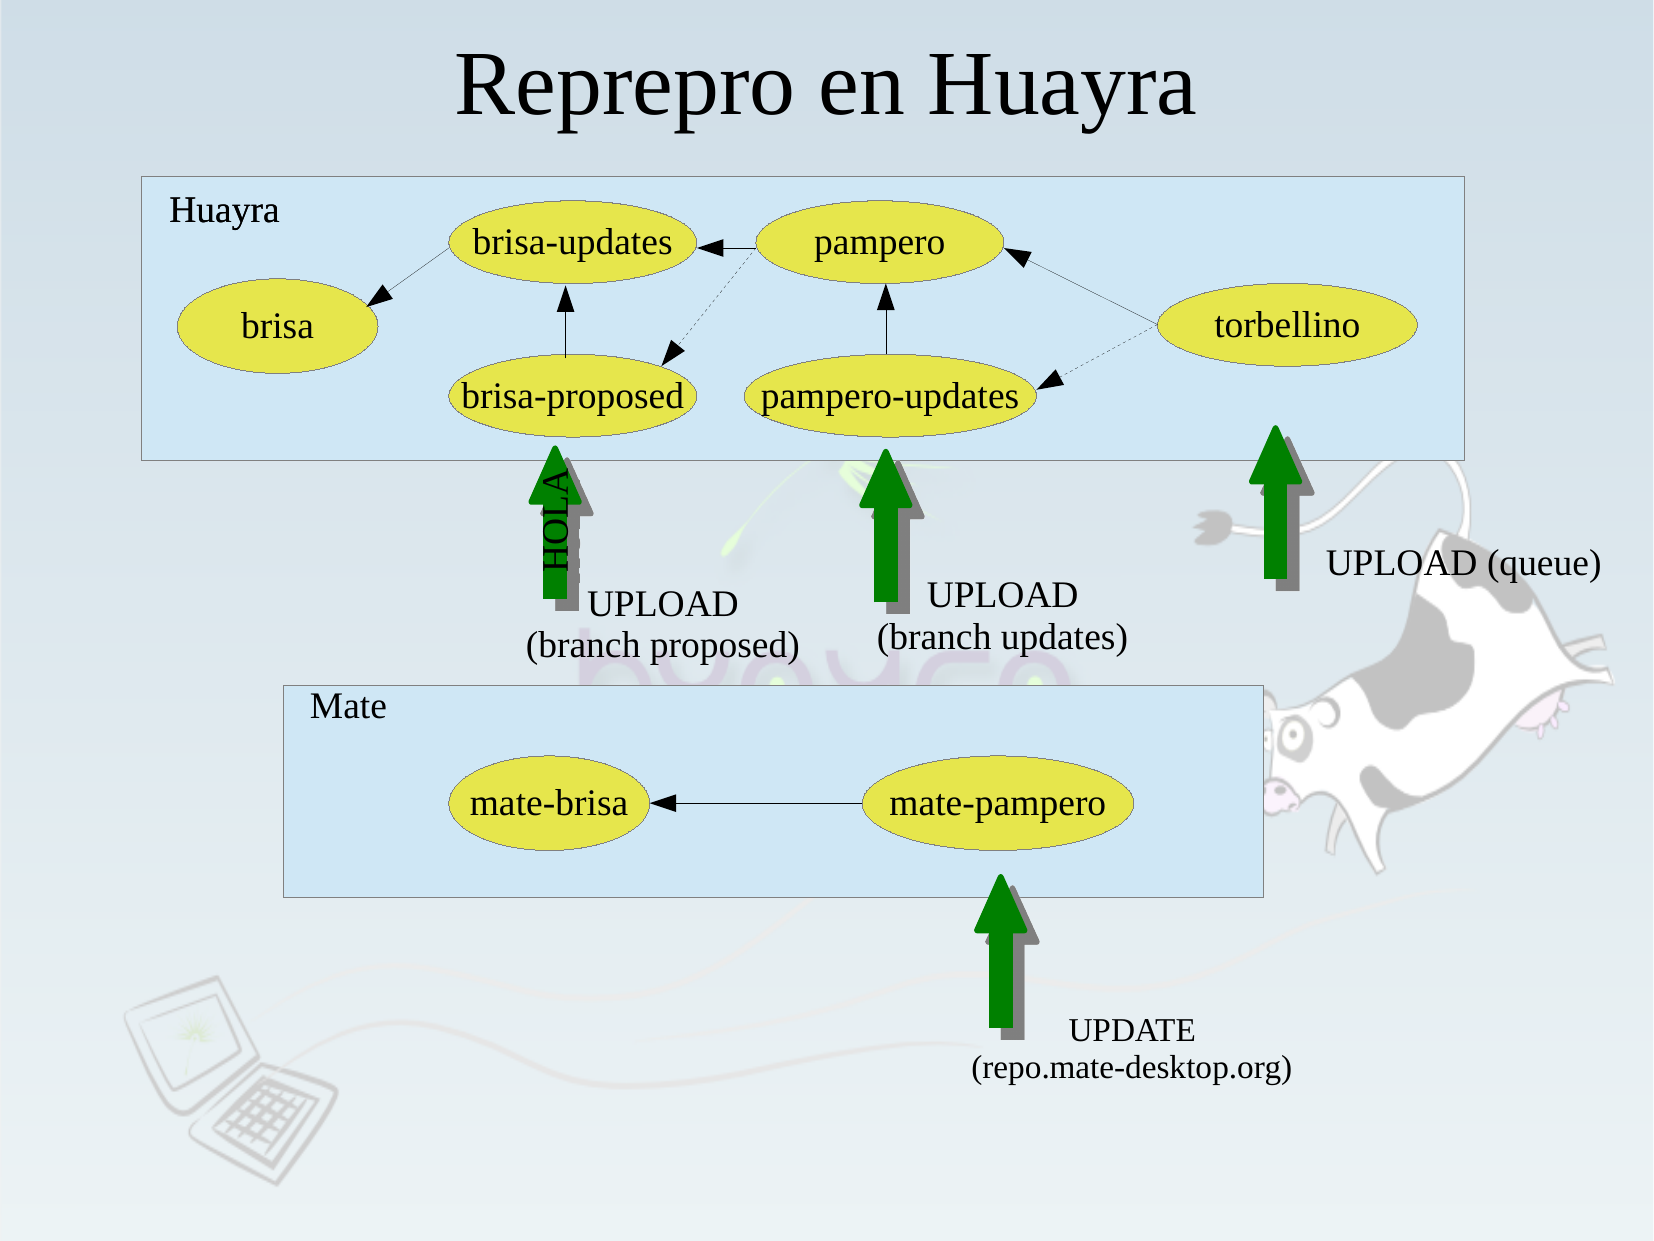

# Reprepro en Huayra
Huayra
Huayra
brisa-updates
pampero
brisa
torbellino
brisa-proposed
pampero-updates
HOLA
UPLOAD (queue)
UPLOAD
(branch updates)
UPLOAD
(branch proposed)
Mate
mate-brisa
mate-pampero
UPDATE
(repo.mate-desktop.org)